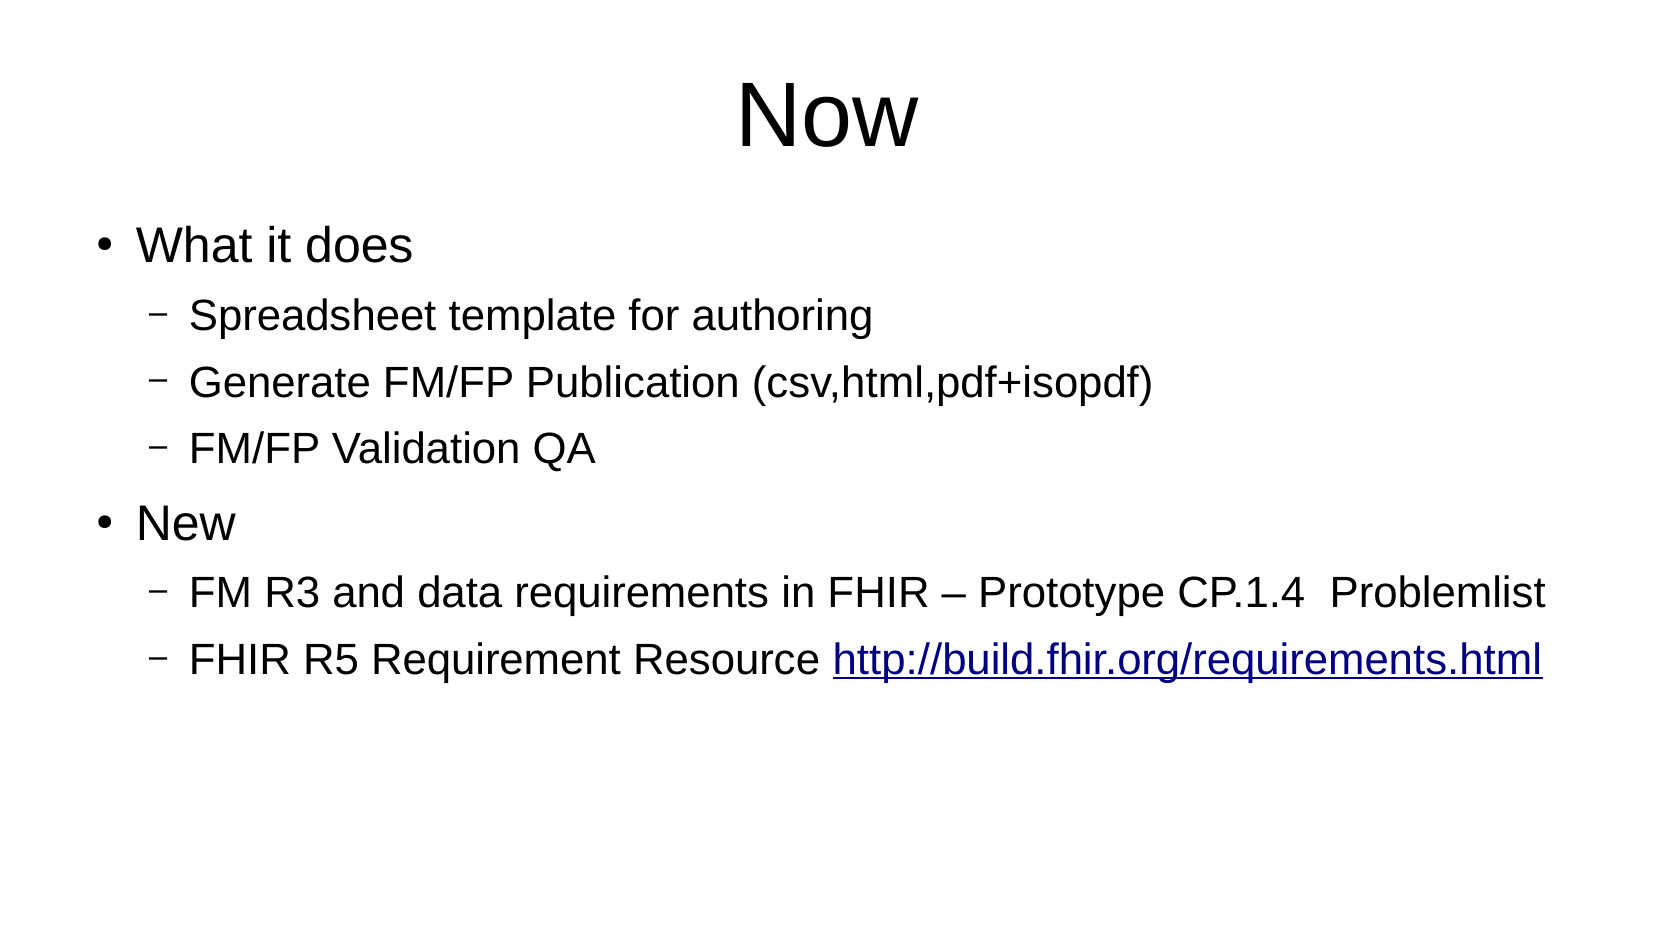

# Now
What it does
Spreadsheet template for authoring
Generate FM/FP Publication (csv,html,pdf+isopdf)
FM/FP Validation QA
New
FM R3 and data requirements in FHIR – Prototype CP.1.4 Problemlist
FHIR R5 Requirement Resource http://build.fhir.org/requirements.html